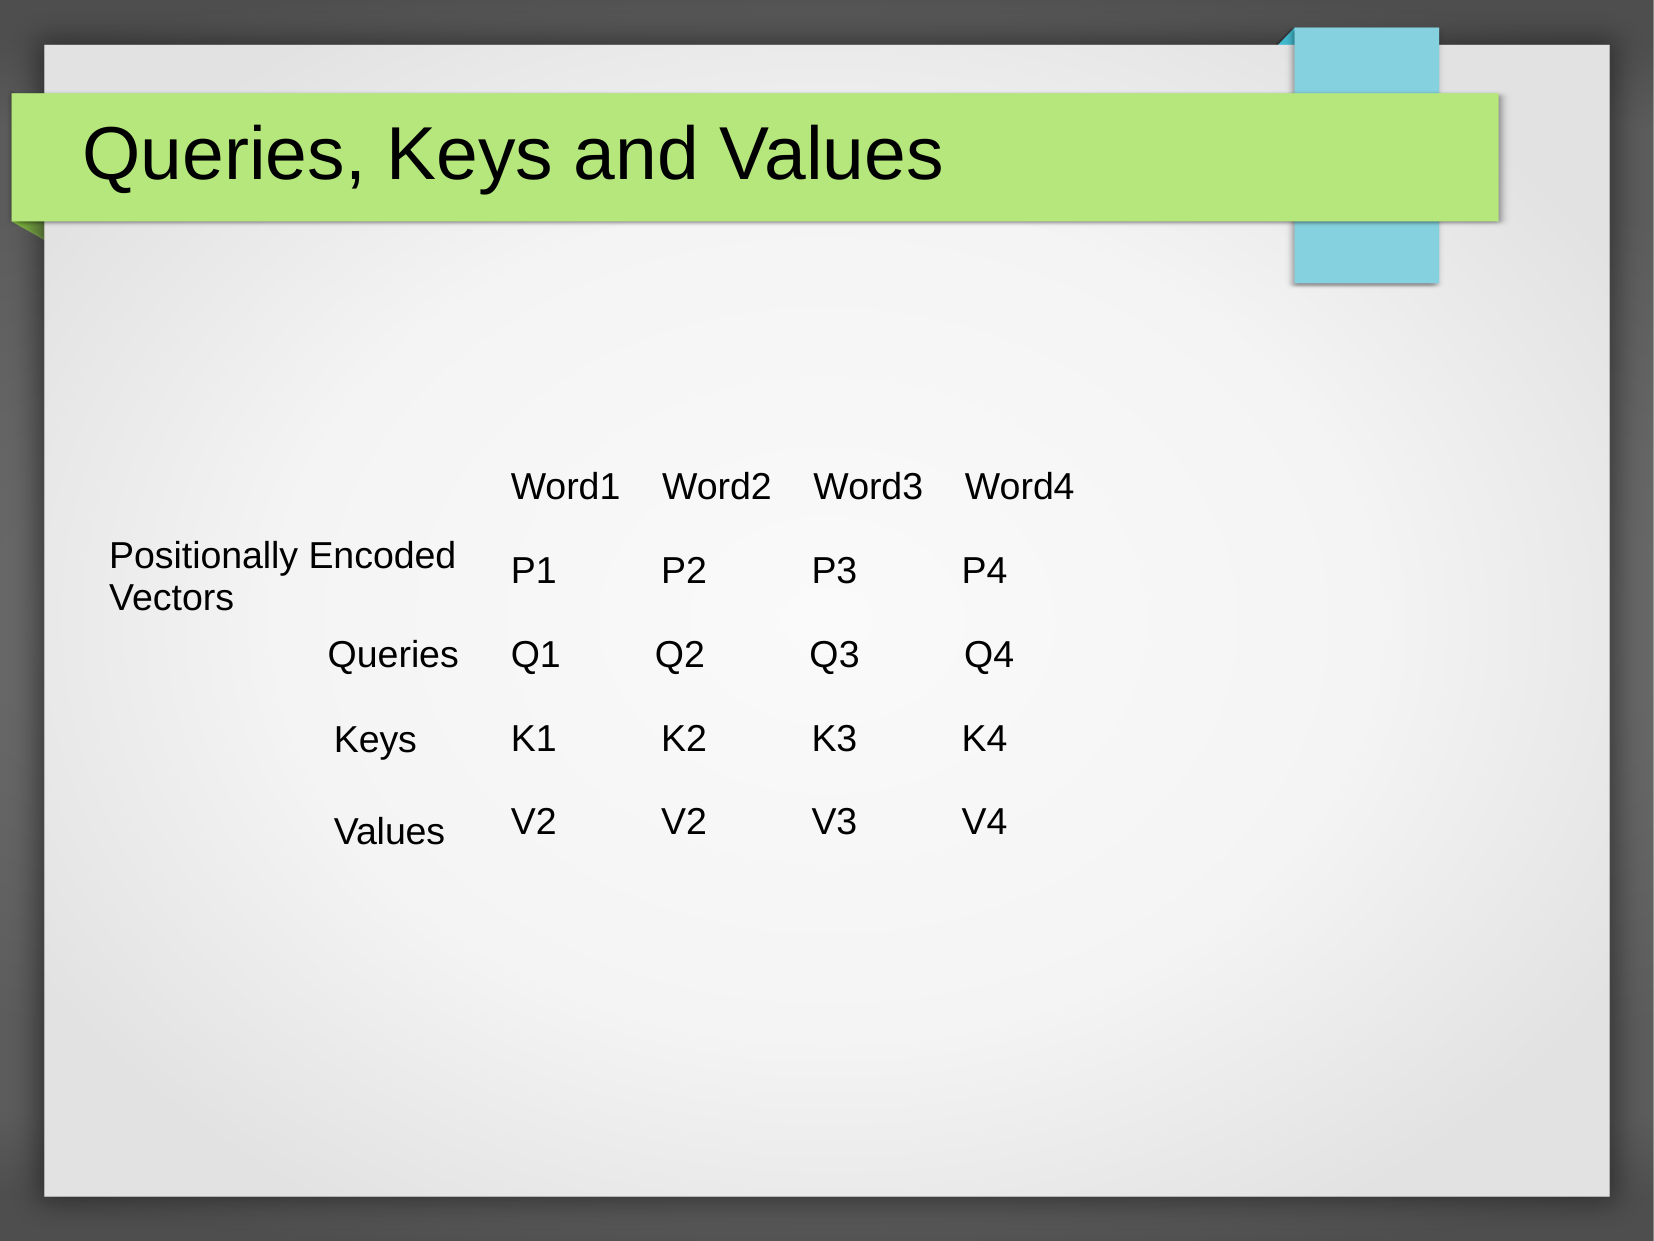

# Queries, Keys and Values
Word1 Word2 Word3 Word4
P1 P2 P3 P4
Q1 Q2 Q3 Q4
K1 K2 K3 K4
V2 V2 V3 V4
Positionally Encoded Vectors
Queries
Keys
Values